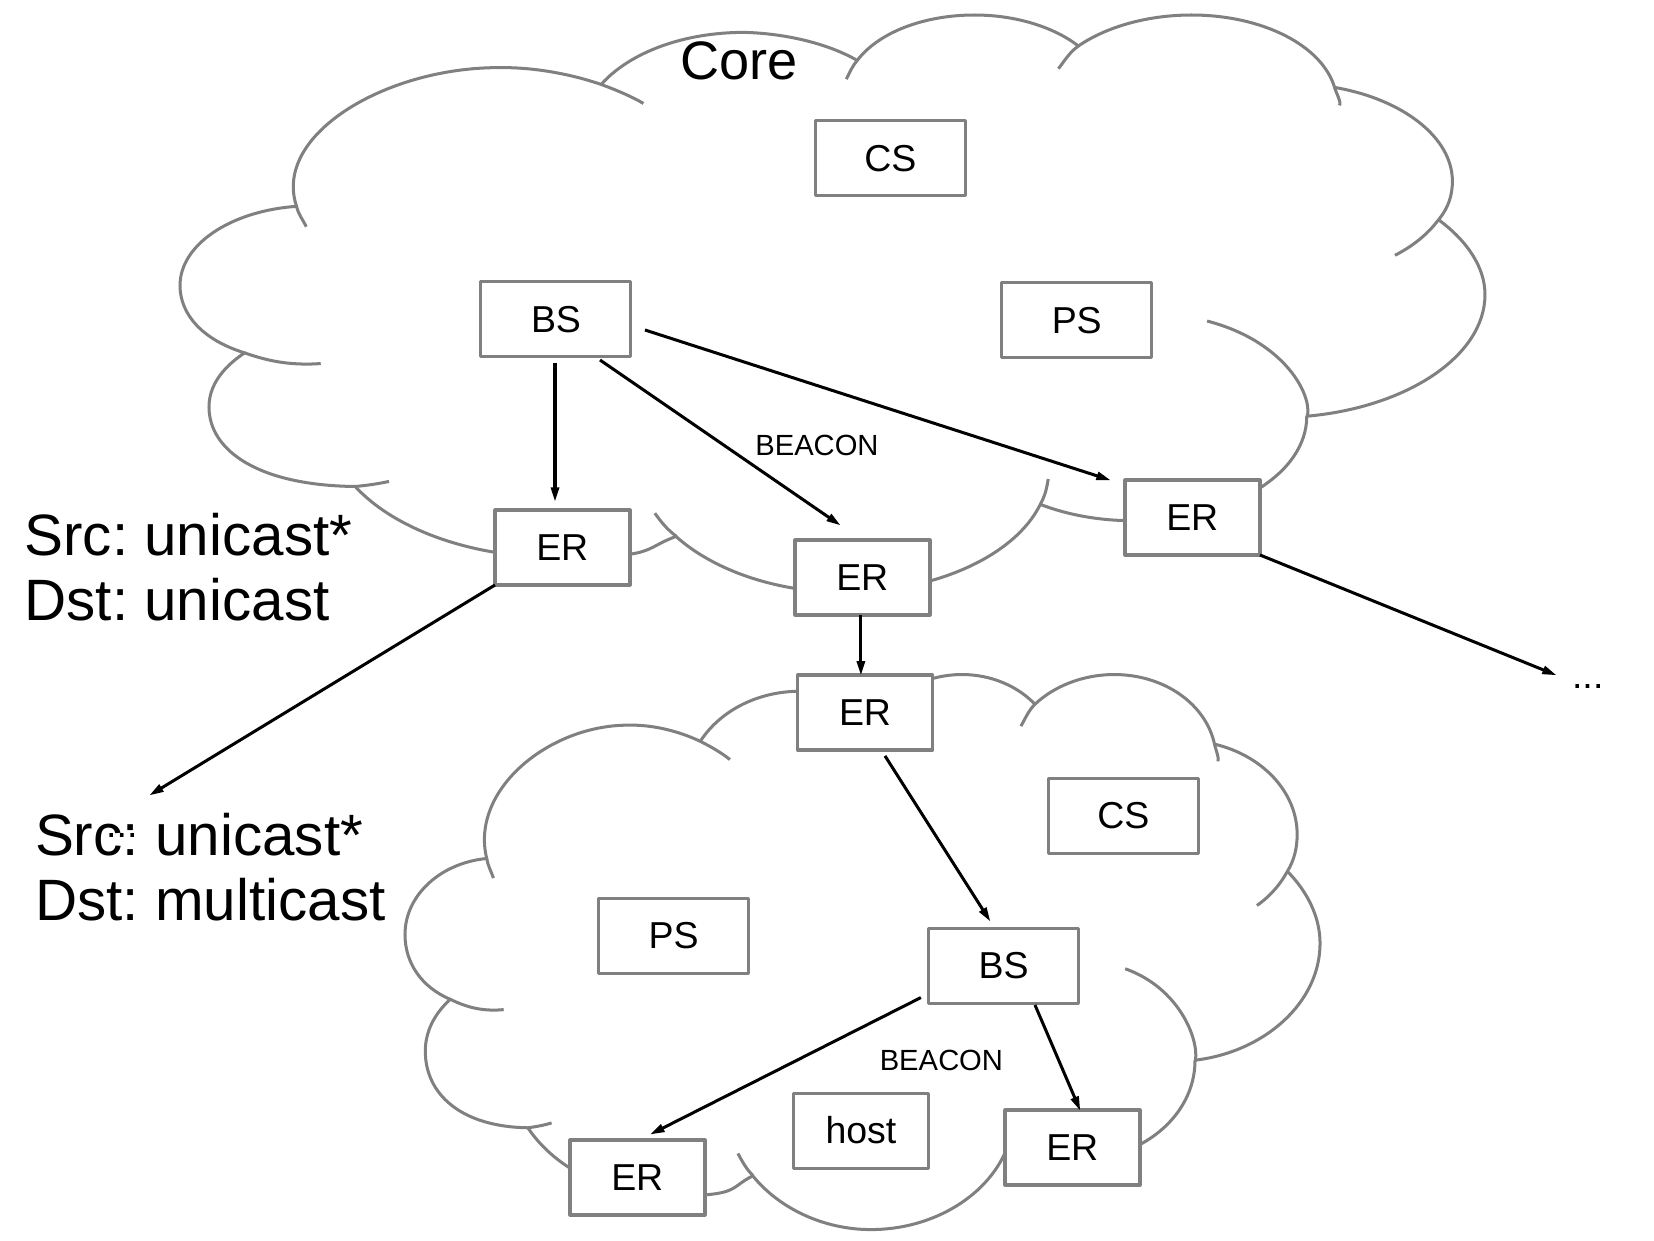

Core
CS
BS
PS
BEACON
ER
Src: unicast*
Dst: unicast
ER
ER
...
ER
CS
Src: unicast*
Dst: multicast
...
PS
BS
BEACON
host
ER
ER